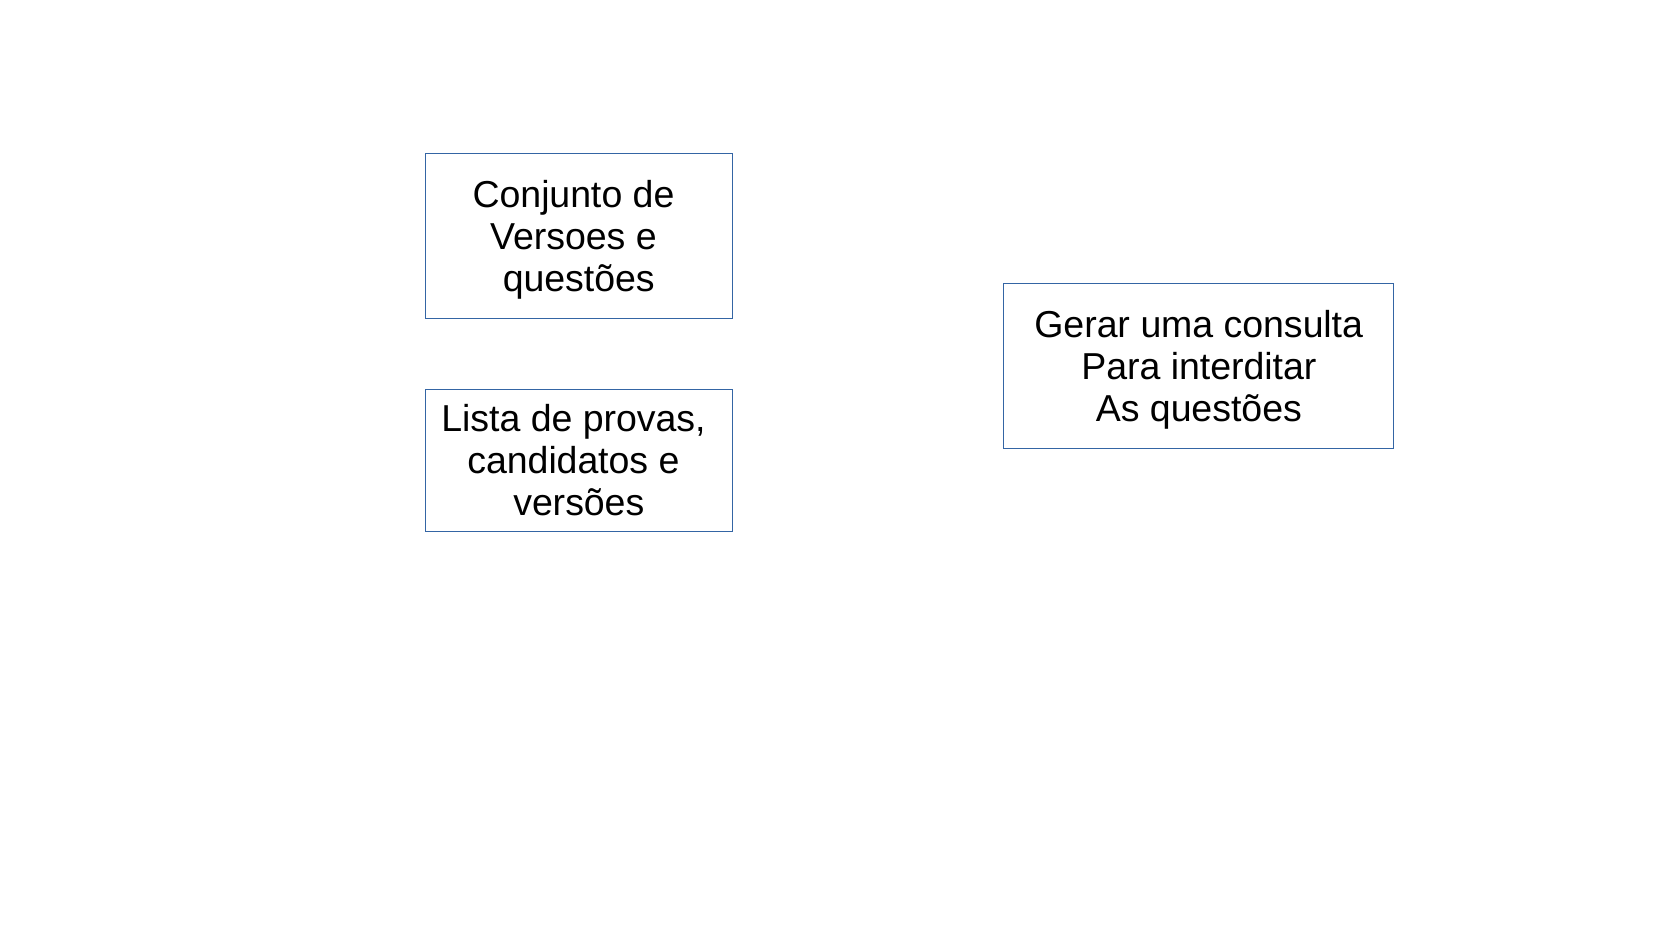

Conjunto de
Versoes e
questões
Gerar uma consulta
Para interditar
As questões
Lista de provas,
candidatos e
versões